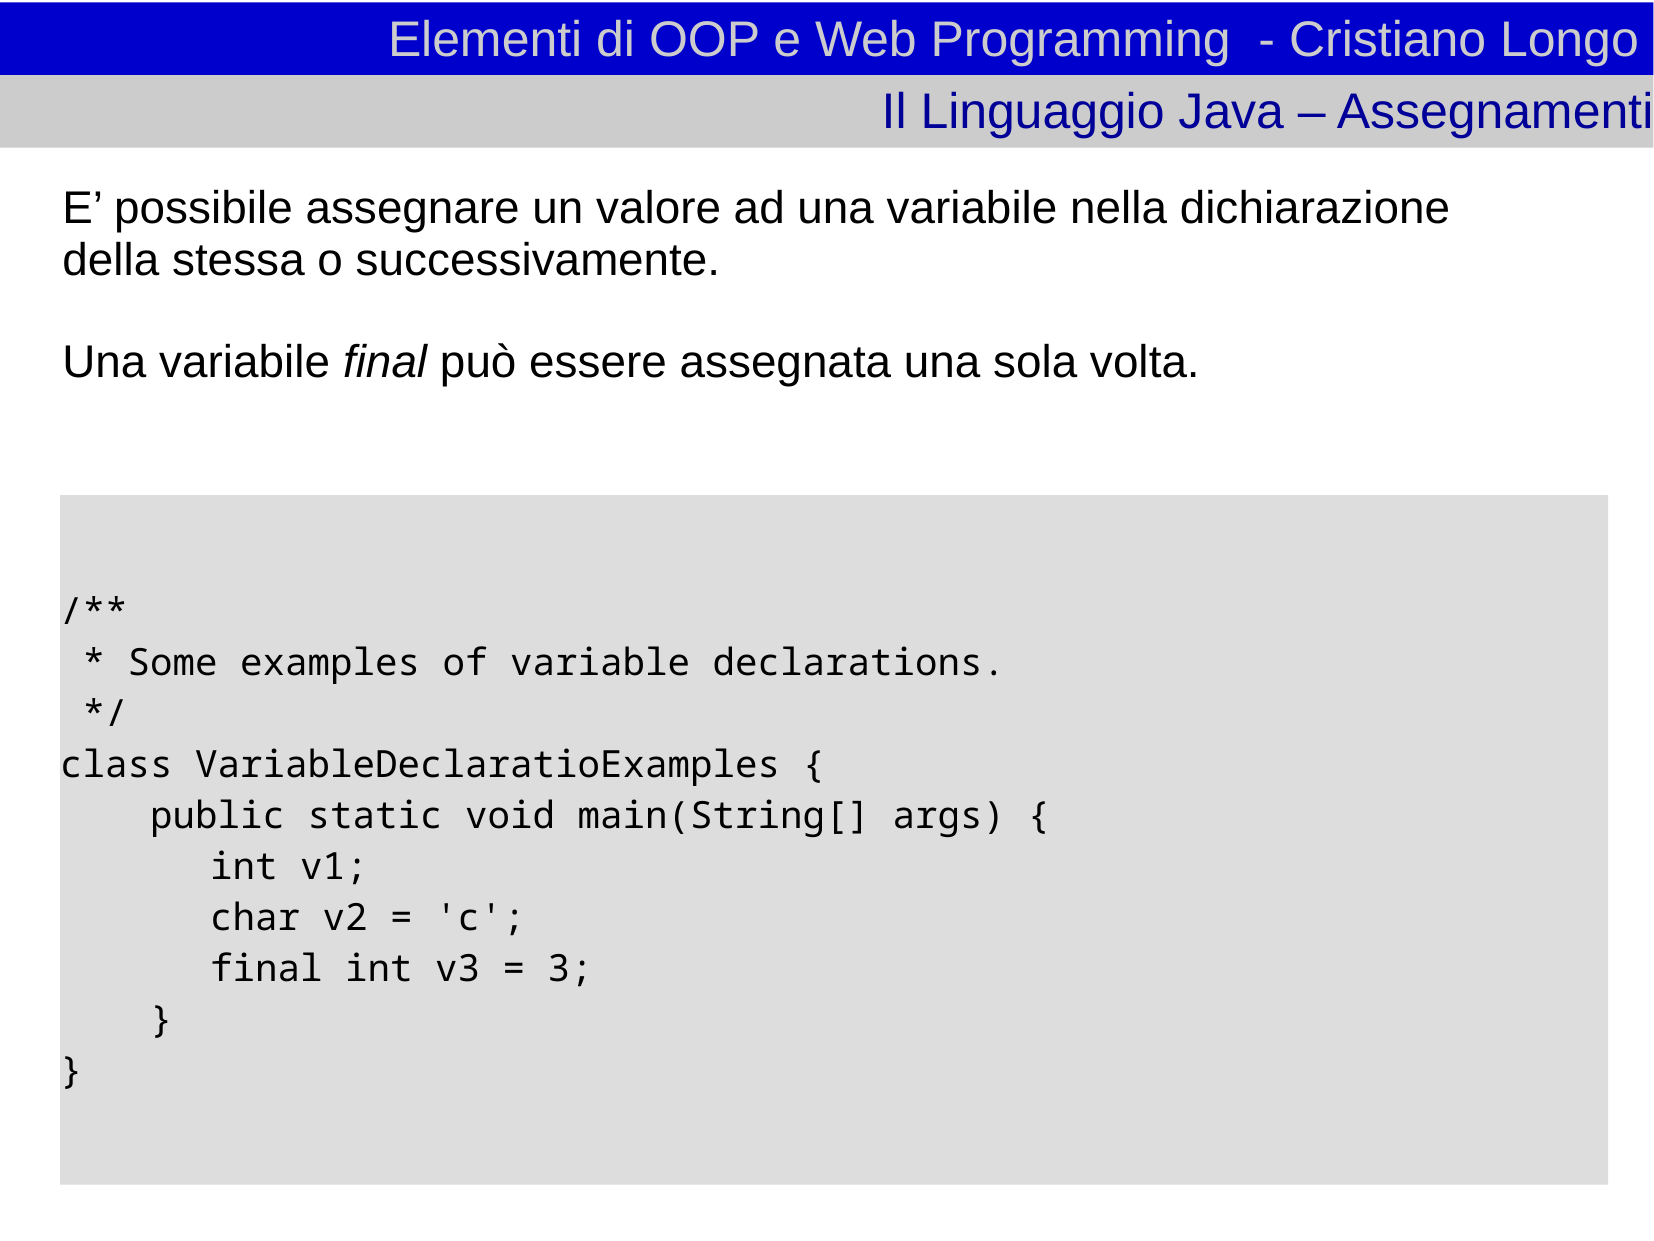

# Elementi di OOP e Web Programming - Cristiano Longo
Il Linguaggio Java – Assegnamenti
E’ possibile assegnare un valore ad una variabile nella dichiarazione della stessa o successivamente.
Una variabile final può essere assegnata una sola volta.
/**
 * Some examples of variable declarations.
 */
class VariableDeclaratioExamples {
 public static void main(String[] args) {
 	int v1;
 	char v2 = 'c';
 	final int v3 = 3;
 }
}